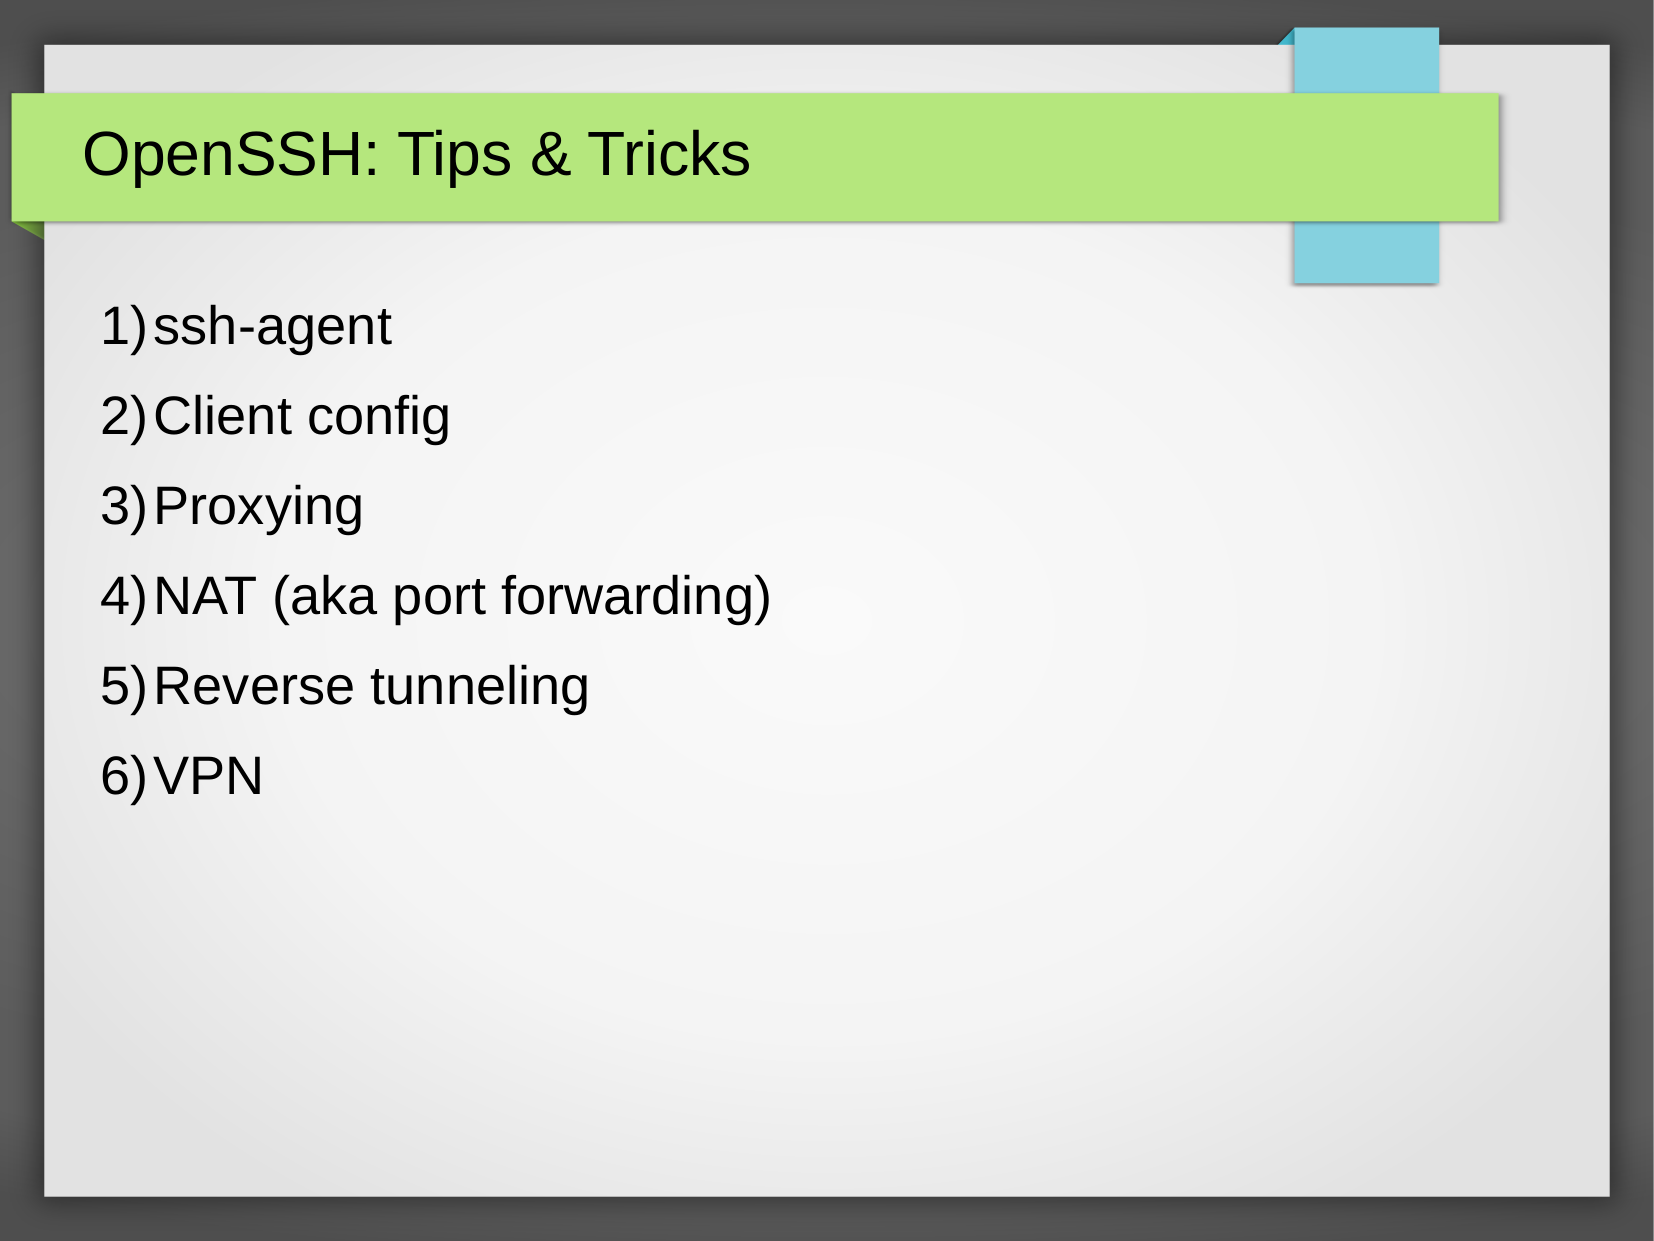

# OpenSSH: Tips & Tricks
ssh-agent
Client config
Proxying
NAT (aka port forwarding)
Reverse tunneling
VPN